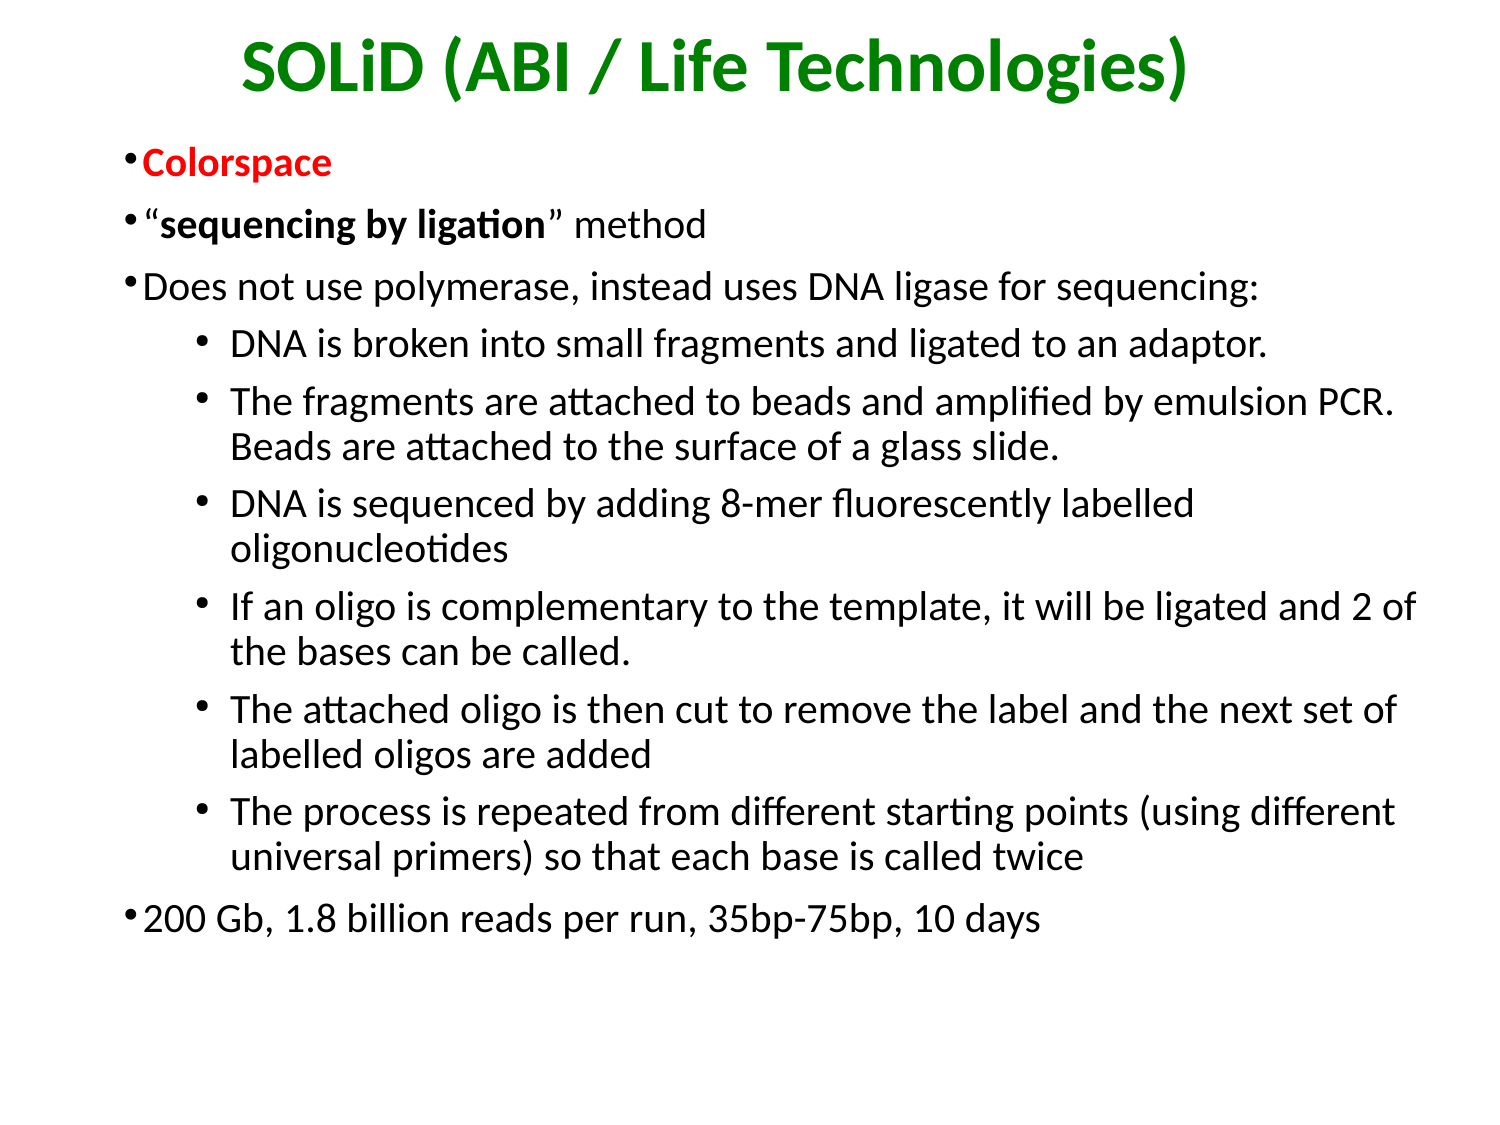

SOLiD (ABI / Life Technologies)
Colorspace
“sequencing by ligation” method
Does not use polymerase, instead uses DNA ligase for sequencing:
DNA is broken into small fragments and ligated to an adaptor.
The fragments are attached to beads and amplified by emulsion PCR. Beads are attached to the surface of a glass slide.
DNA is sequenced by adding 8-mer fluorescently labelled oligonucleotides
If an oligo is complementary to the template, it will be ligated and 2 of the bases can be called.
The attached oligo is then cut to remove the label and the next set of labelled oligos are added
The process is repeated from different starting points (using different universal primers) so that each base is called twice
200 Gb, 1.8 billion reads per run, 35bp-75bp, 10 days